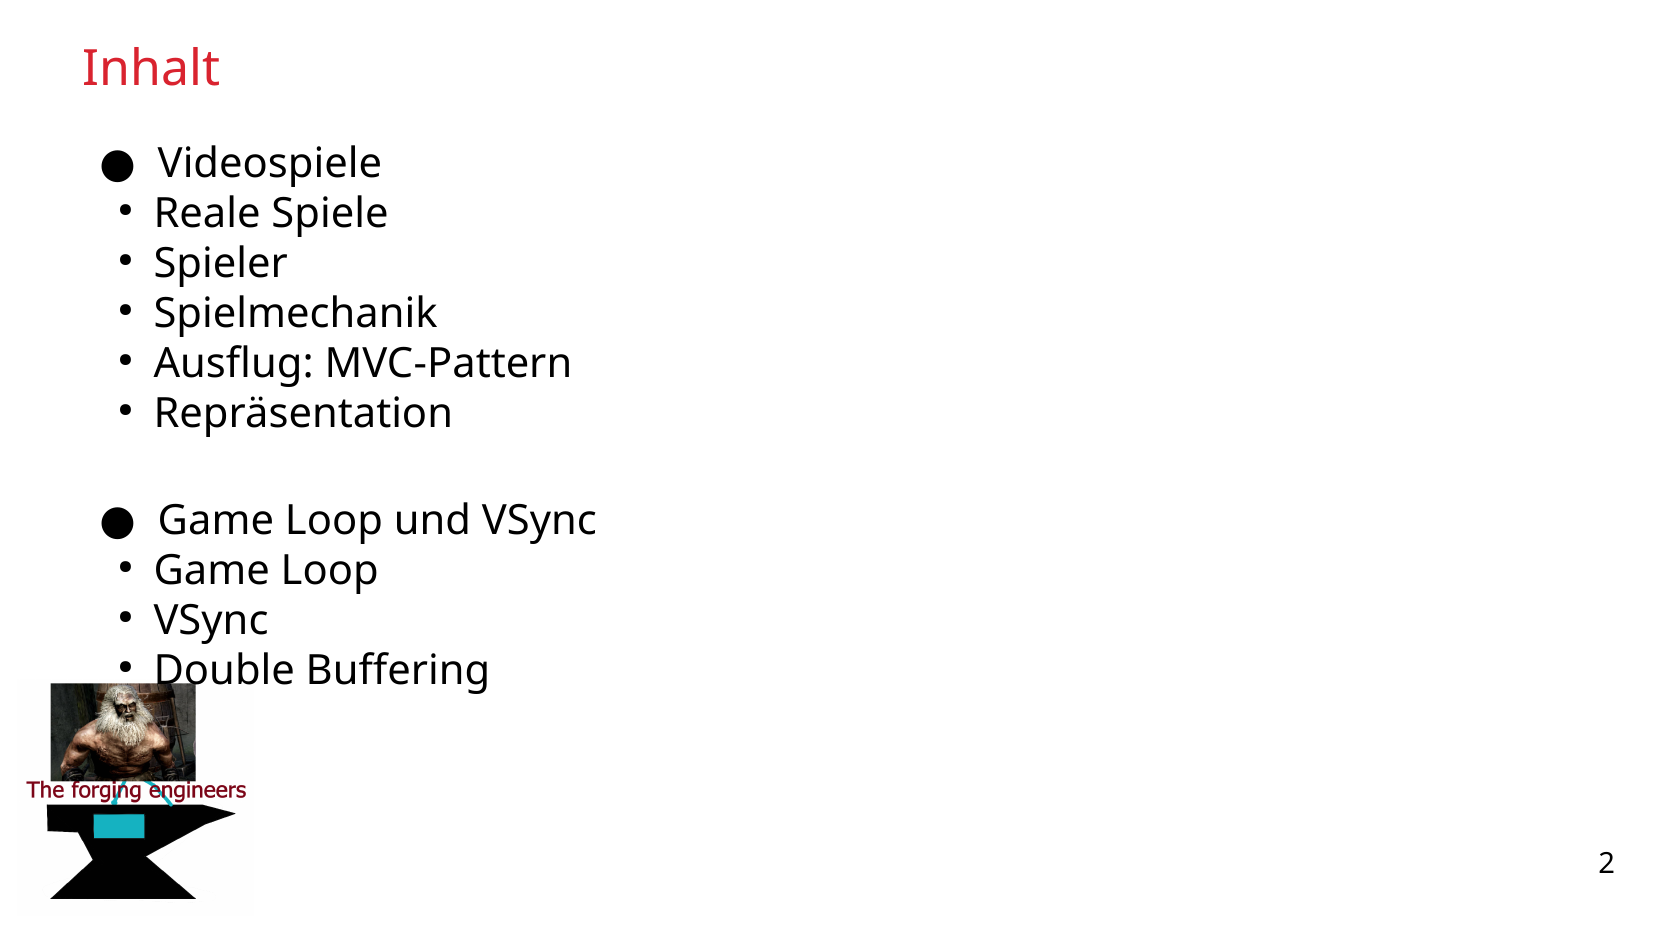

# Inhalt
Videospiele
Reale Spiele
Spieler
Spielmechanik
Ausflug: MVC-Pattern
Repräsentation
Game Loop und VSync
Game Loop
VSync
Double Buffering